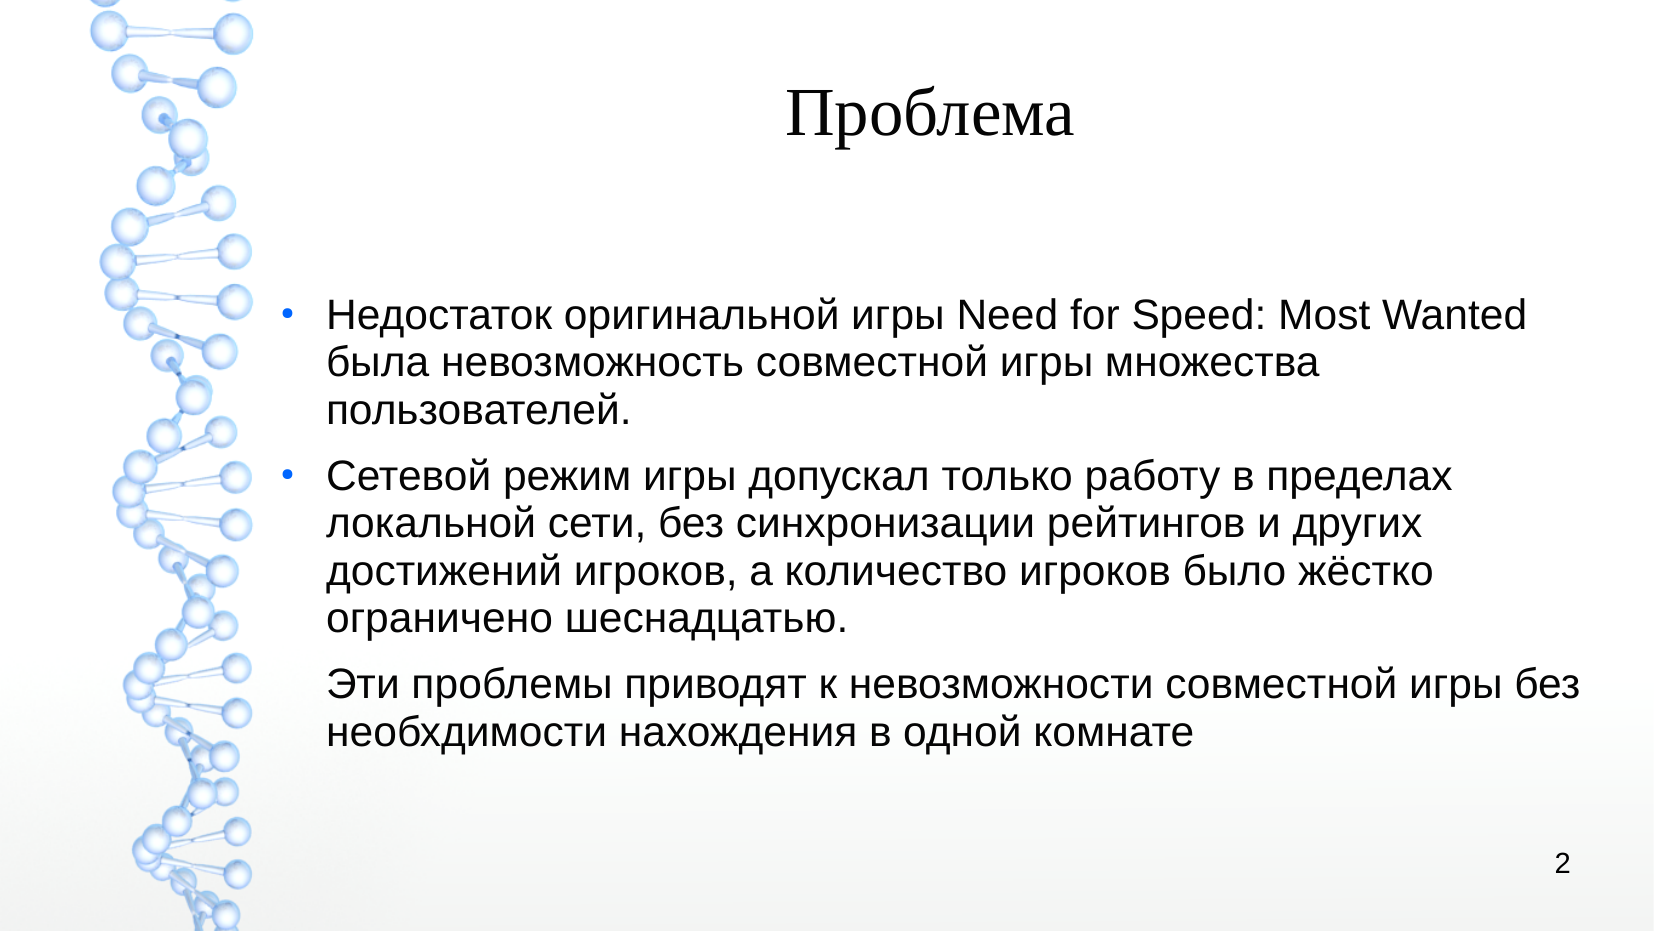

# Проблема
Недостаток оригинальной игры Need for Speed: Most Wanted была невозможность совместной игры множества пользователей.
Сетевой режим игры допускал только работу в пределах локальной сети, без синхронизации рейтингов и других достижений игроков, а количество игроков было жёстко ограничено шеснадцатью.
Эти проблемы приводят к невозможности совместной игры без необхдимости нахождения в одной комнате
2